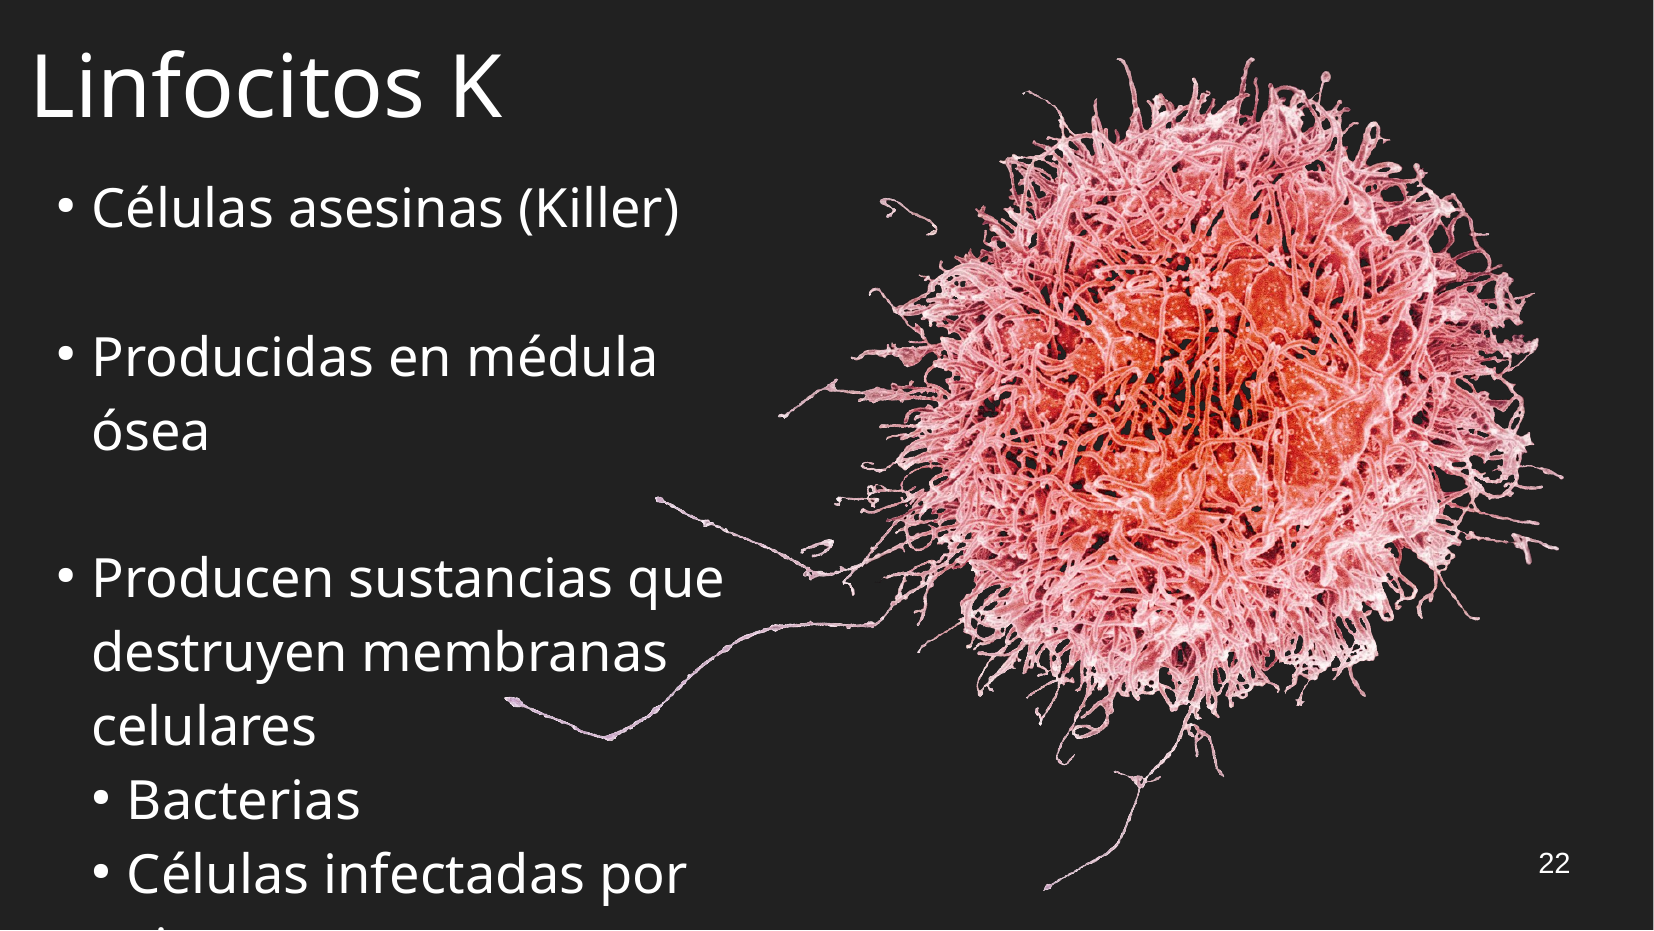

# Linfocitos K
Células asesinas (Killer)
Producidas en médula ósea
Producen sustancias que destruyen membranas celulares
Bacterias
Células infectadas por virus
Células tumorales
Hongos
22